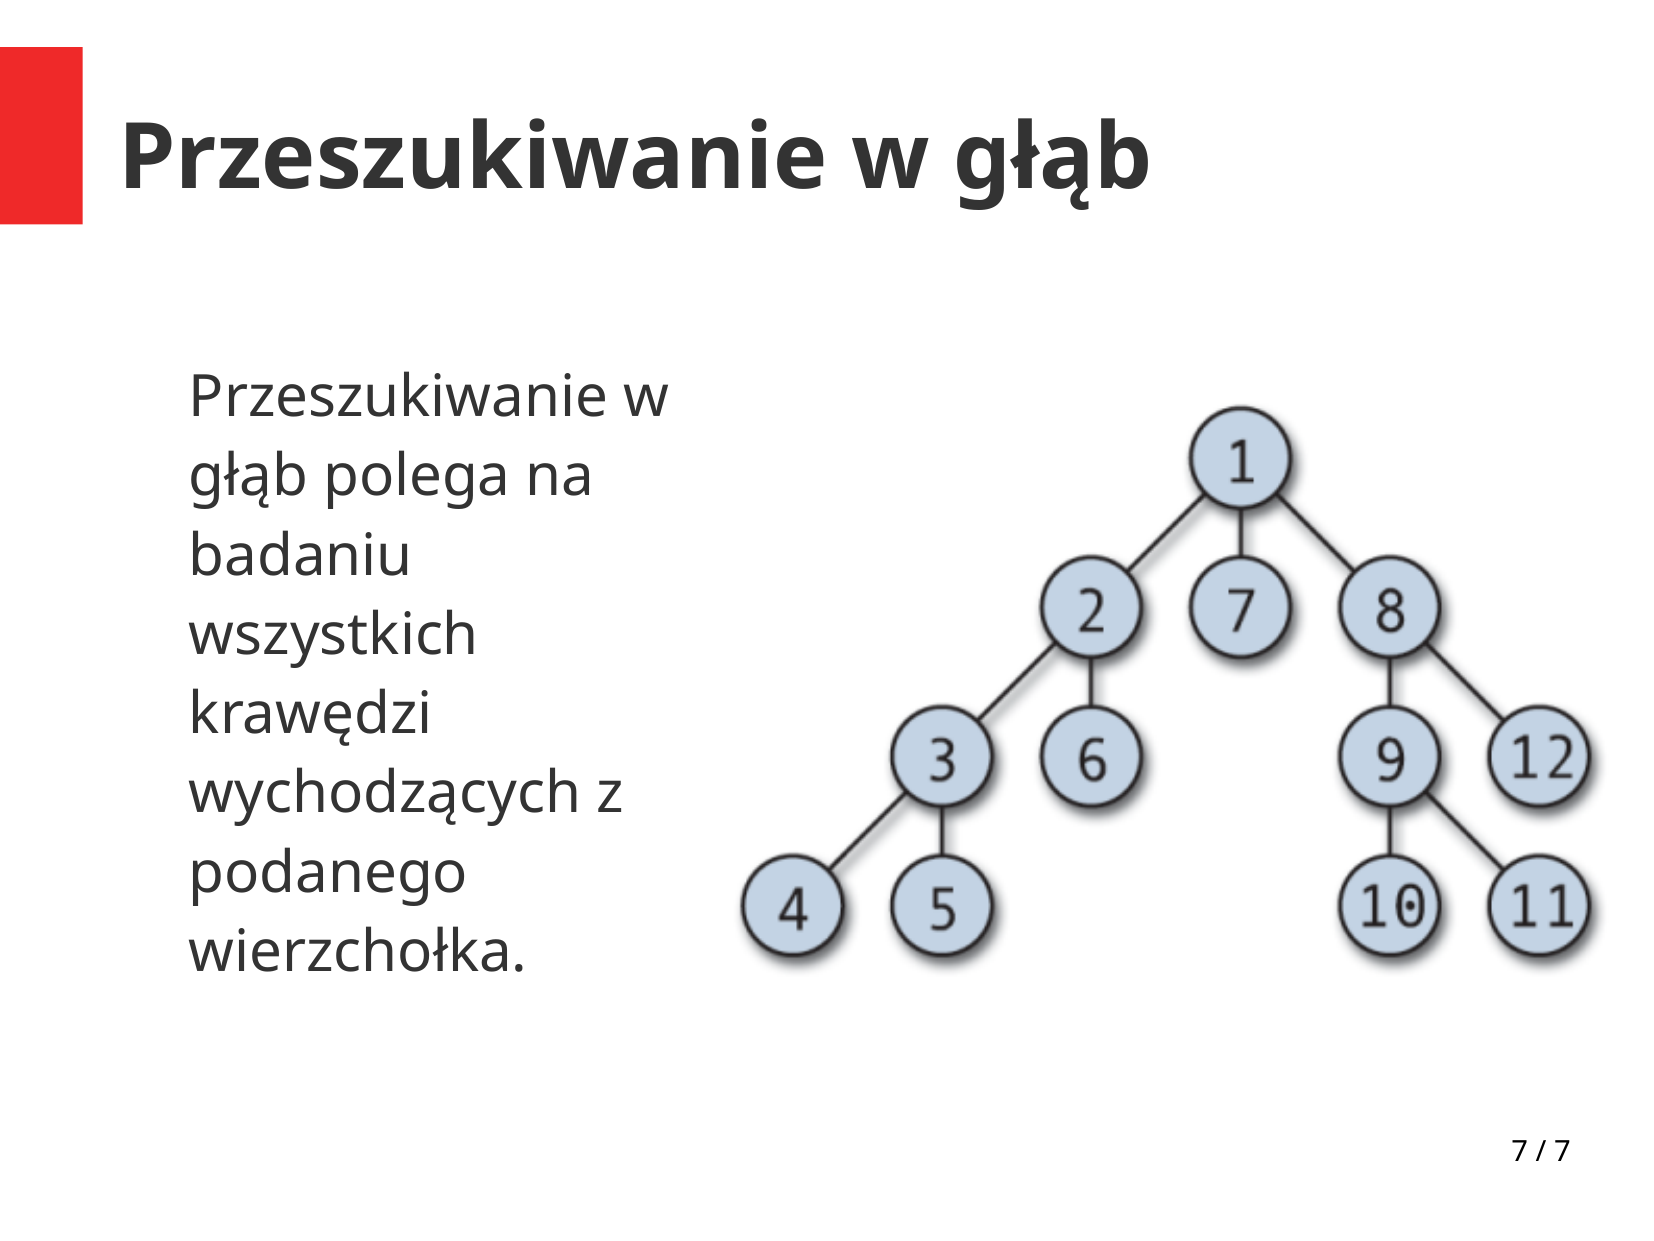

# Przeszukiwanie w głąb
Przeszukiwanie w głąb polega na badaniu wszystkich krawędzi wychodzących z podanego wierzchołka.
7